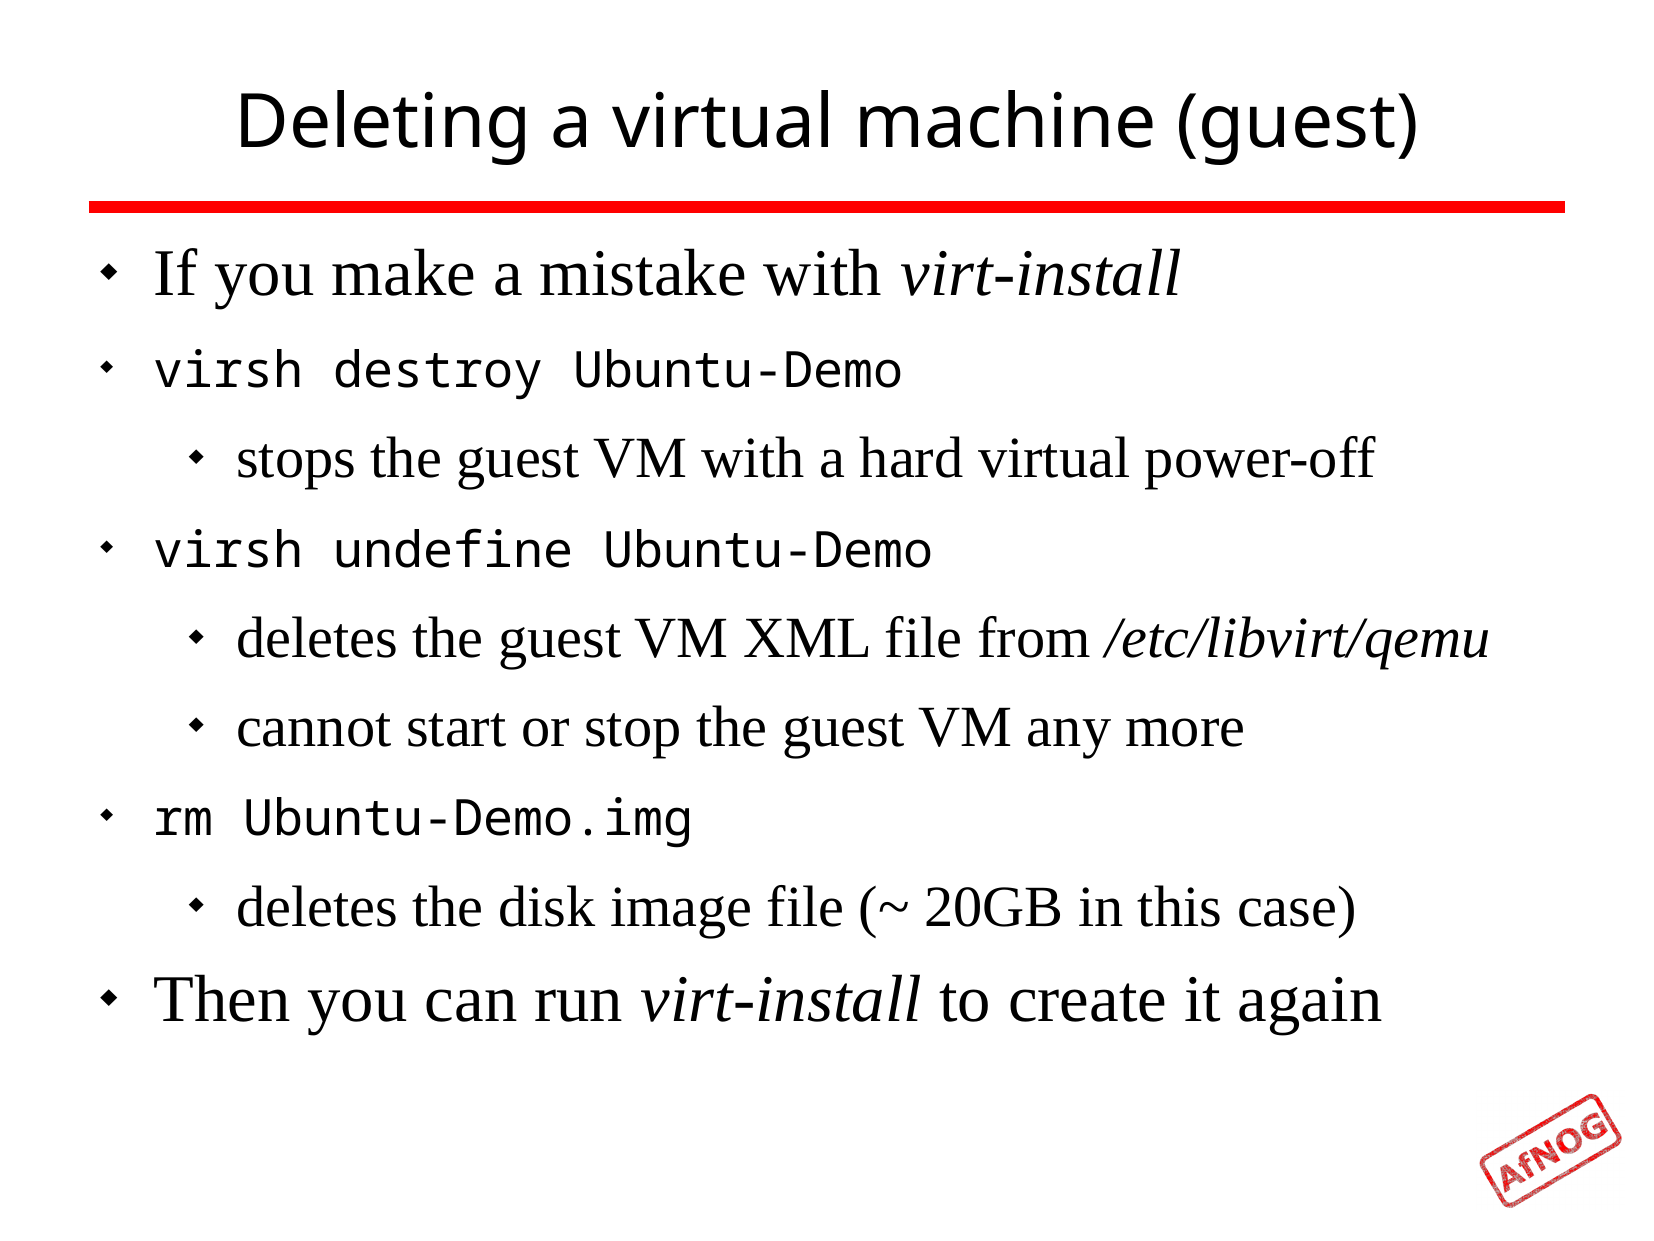

# Deleting a virtual machine (guest)
If you make a mistake with virt-install
virsh destroy Ubuntu-Demo
stops the guest VM with a hard virtual power-off
virsh undefine Ubuntu-Demo
deletes the guest VM XML file from /etc/libvirt/qemu
cannot start or stop the guest VM any more
rm Ubuntu-Demo.img
deletes the disk image file (~ 20GB in this case)
Then you can run virt-install to create it again